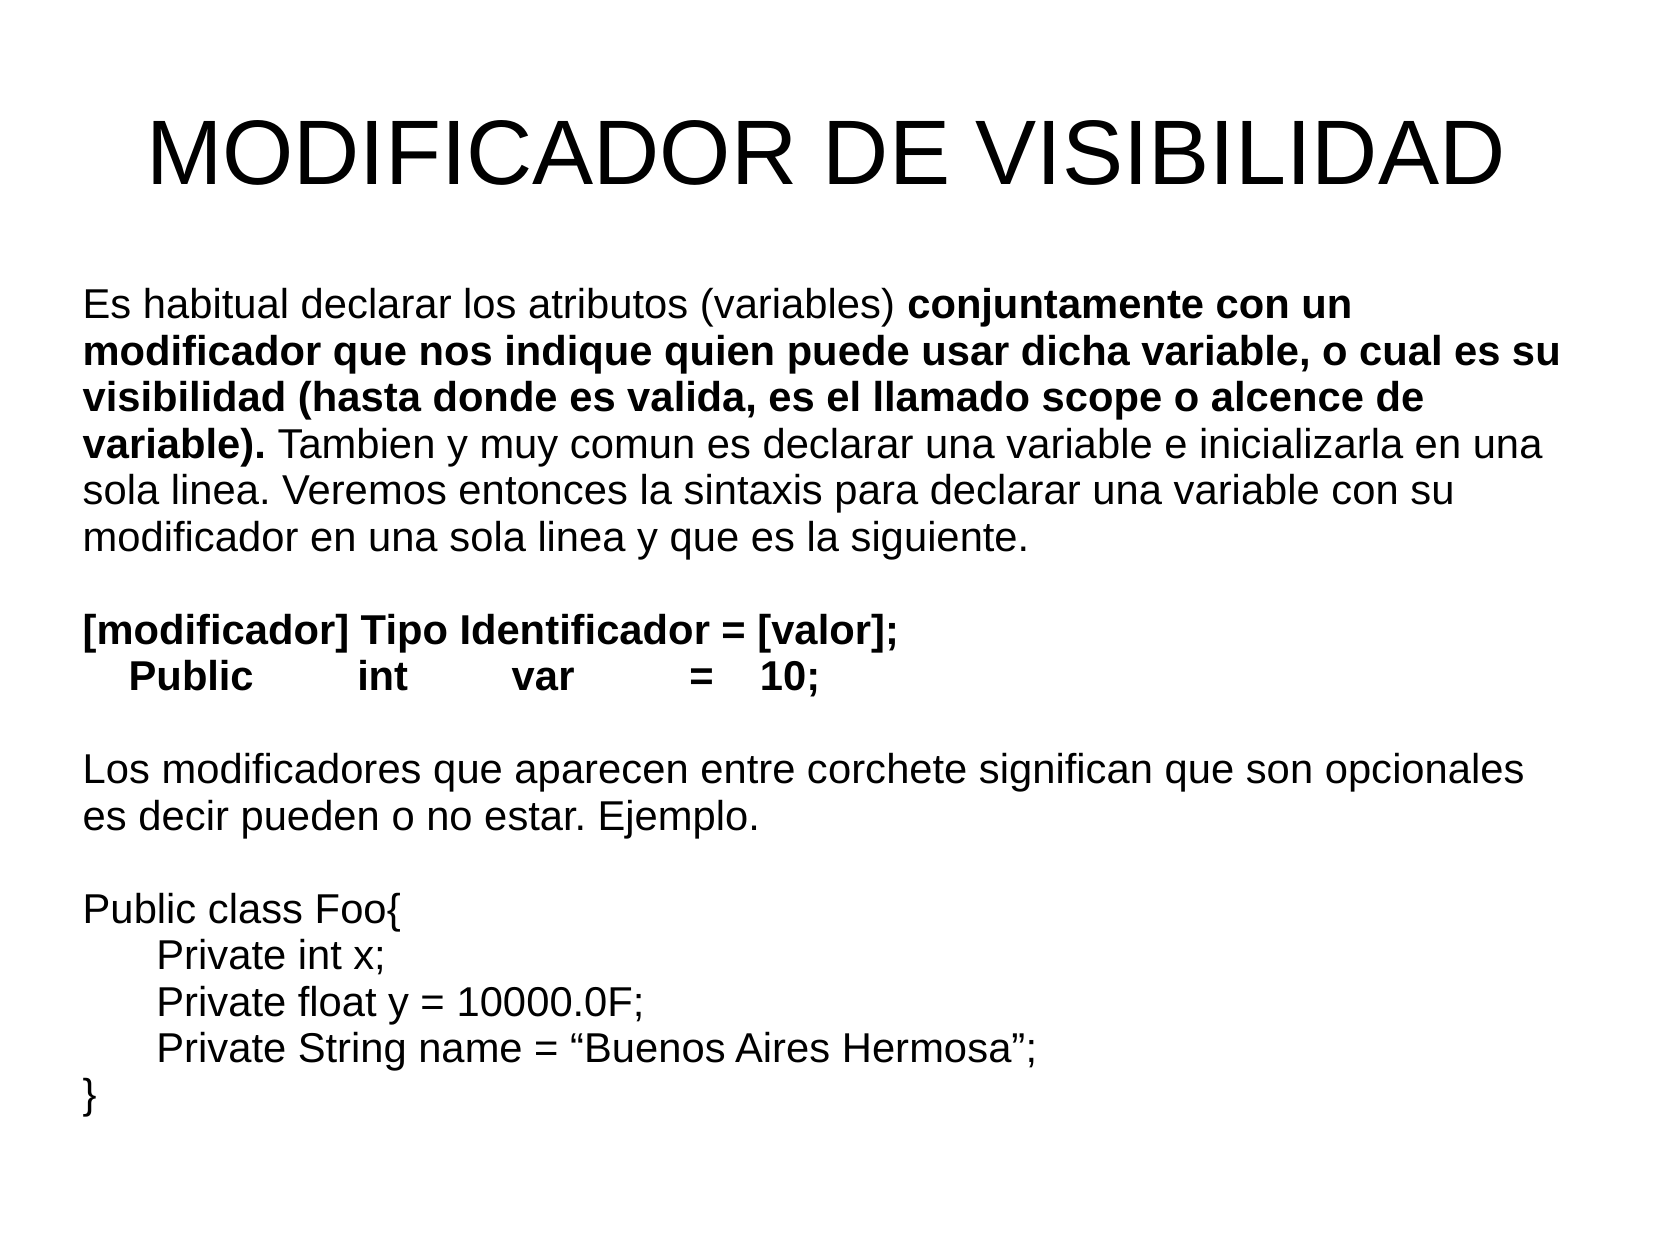

# MODIFICADOR DE VISIBILIDAD
Es habitual declarar los atributos (variables) conjuntamente con un modificador que nos indique quien puede usar dicha variable, o cual es su visibilidad (hasta donde es valida, es el llamado scope o alcence de variable). Tambien y muy comun es declarar una variable e inicializarla en una sola linea. Veremos entonces la sintaxis para declarar una variable con su modificador en una sola linea y que es la siguiente.
[modificador] Tipo Identificador = [valor];
 Public int var = 10;
Los modificadores que aparecen entre corchete significan que son opcionales es decir pueden o no estar. Ejemplo.
Public class Foo{
	Private int x;
	Private float y = 10000.0F;
	Private String name = “Buenos Aires Hermosa”;
}